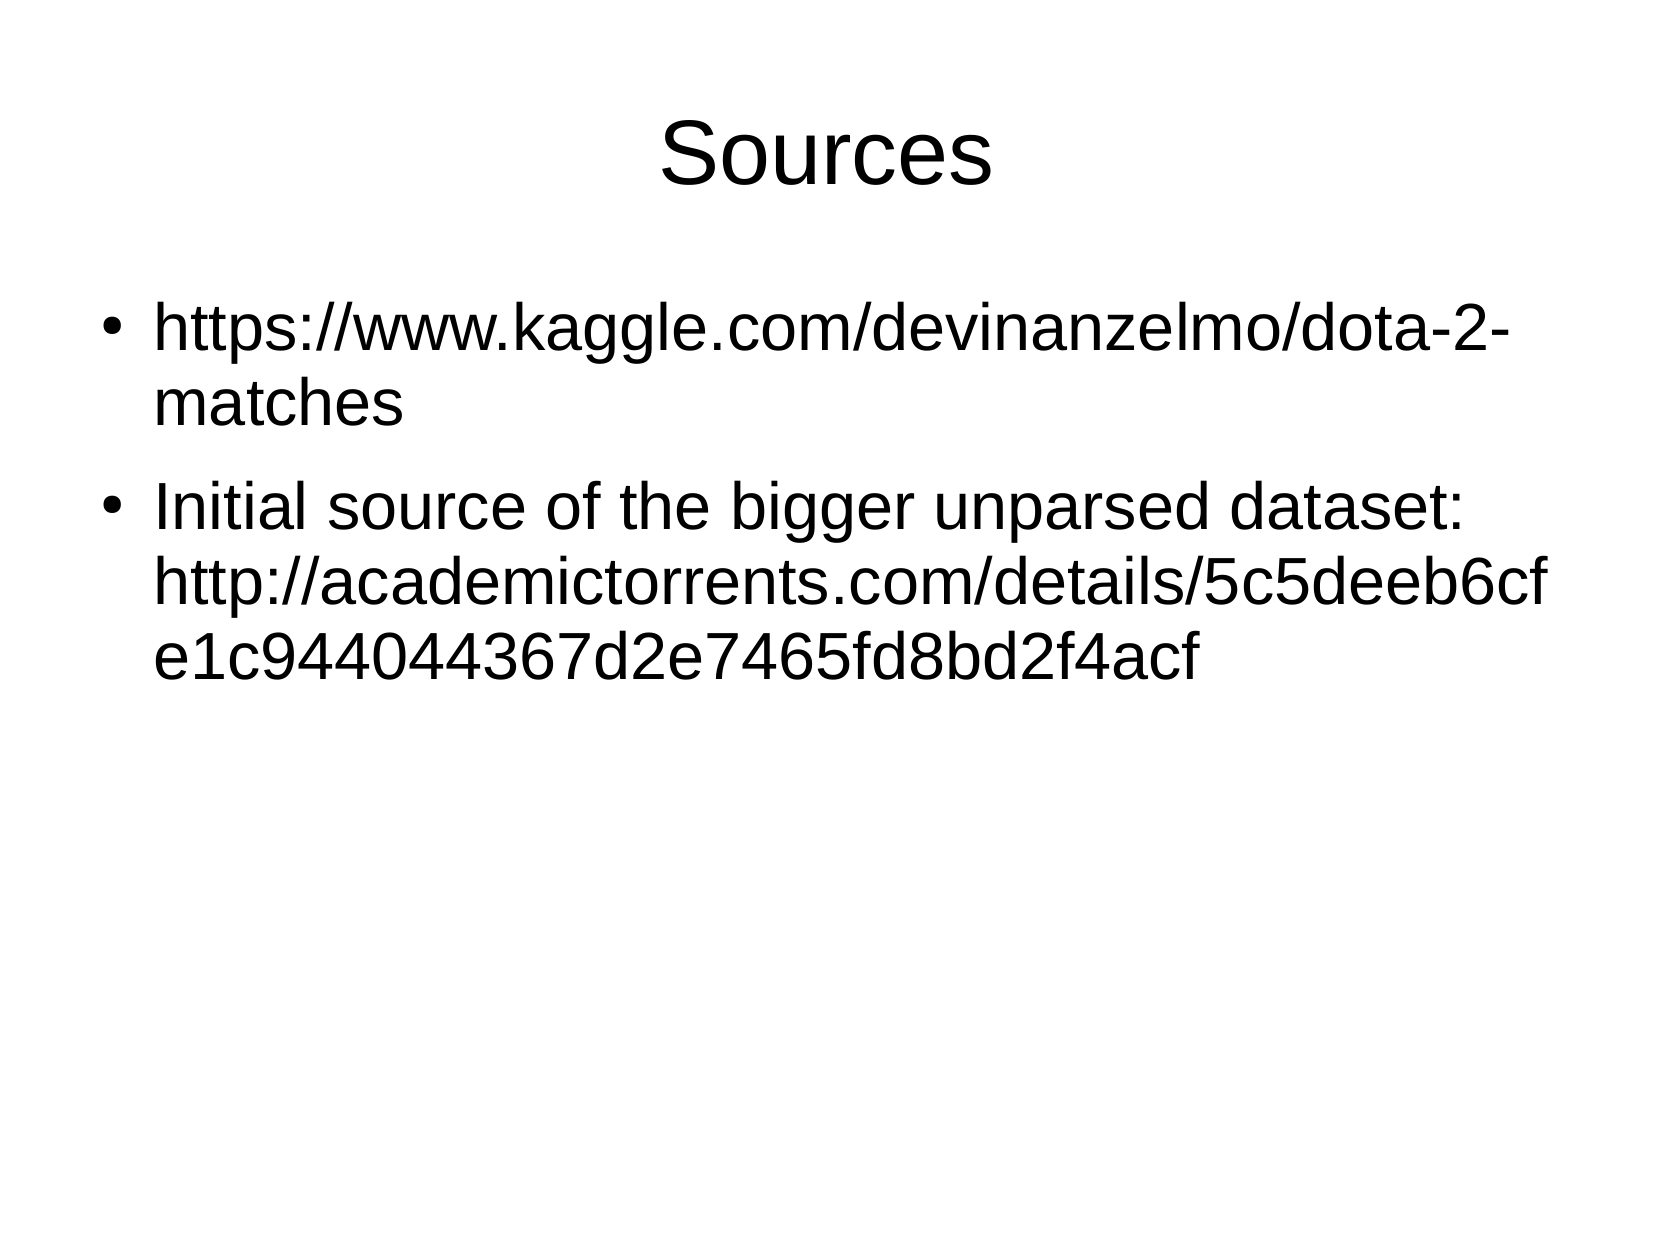

# Sources
https://www.kaggle.com/devinanzelmo/dota-2-matches
Initial source of the bigger unparsed dataset:
http://academictorrents.com/details/5c5deeb6cfe1c944044367d2e7465fd8bd2f4acf